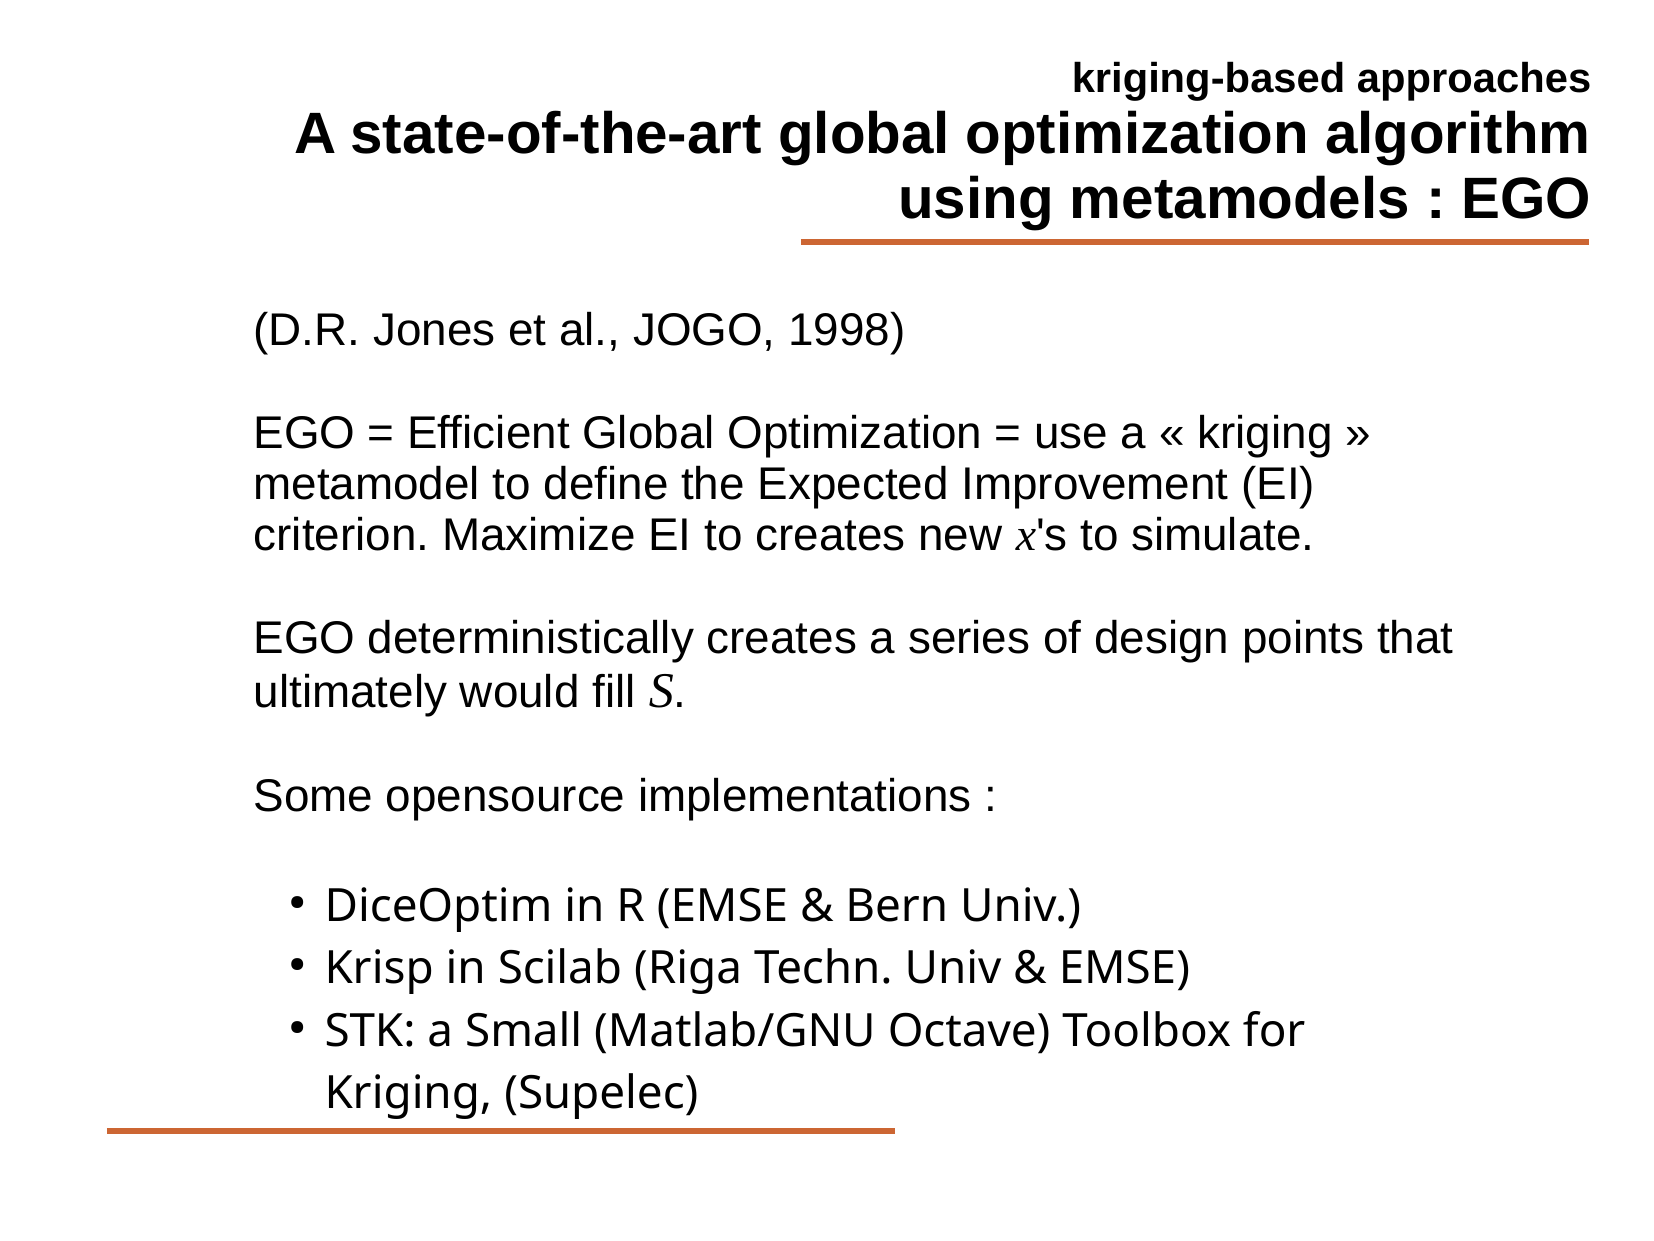

kriging-based approaches
A state-of-the-art global optimization algorithm
using metamodels : EGO
(D.R. Jones et al., JOGO, 1998)
EGO = Efficient Global Optimization = use a « kriging » metamodel to define the Expected Improvement (EI) criterion. Maximize EI to creates new x's to simulate.
EGO deterministically creates a series of design points that ultimately would fill S.
Some opensource implementations :
DiceOptim in R (EMSE & Bern Univ.)
Krisp in Scilab (Riga Techn. Univ & EMSE)
STK: a Small (Matlab/GNU Octave) Toolbox for Kriging, (Supelec)